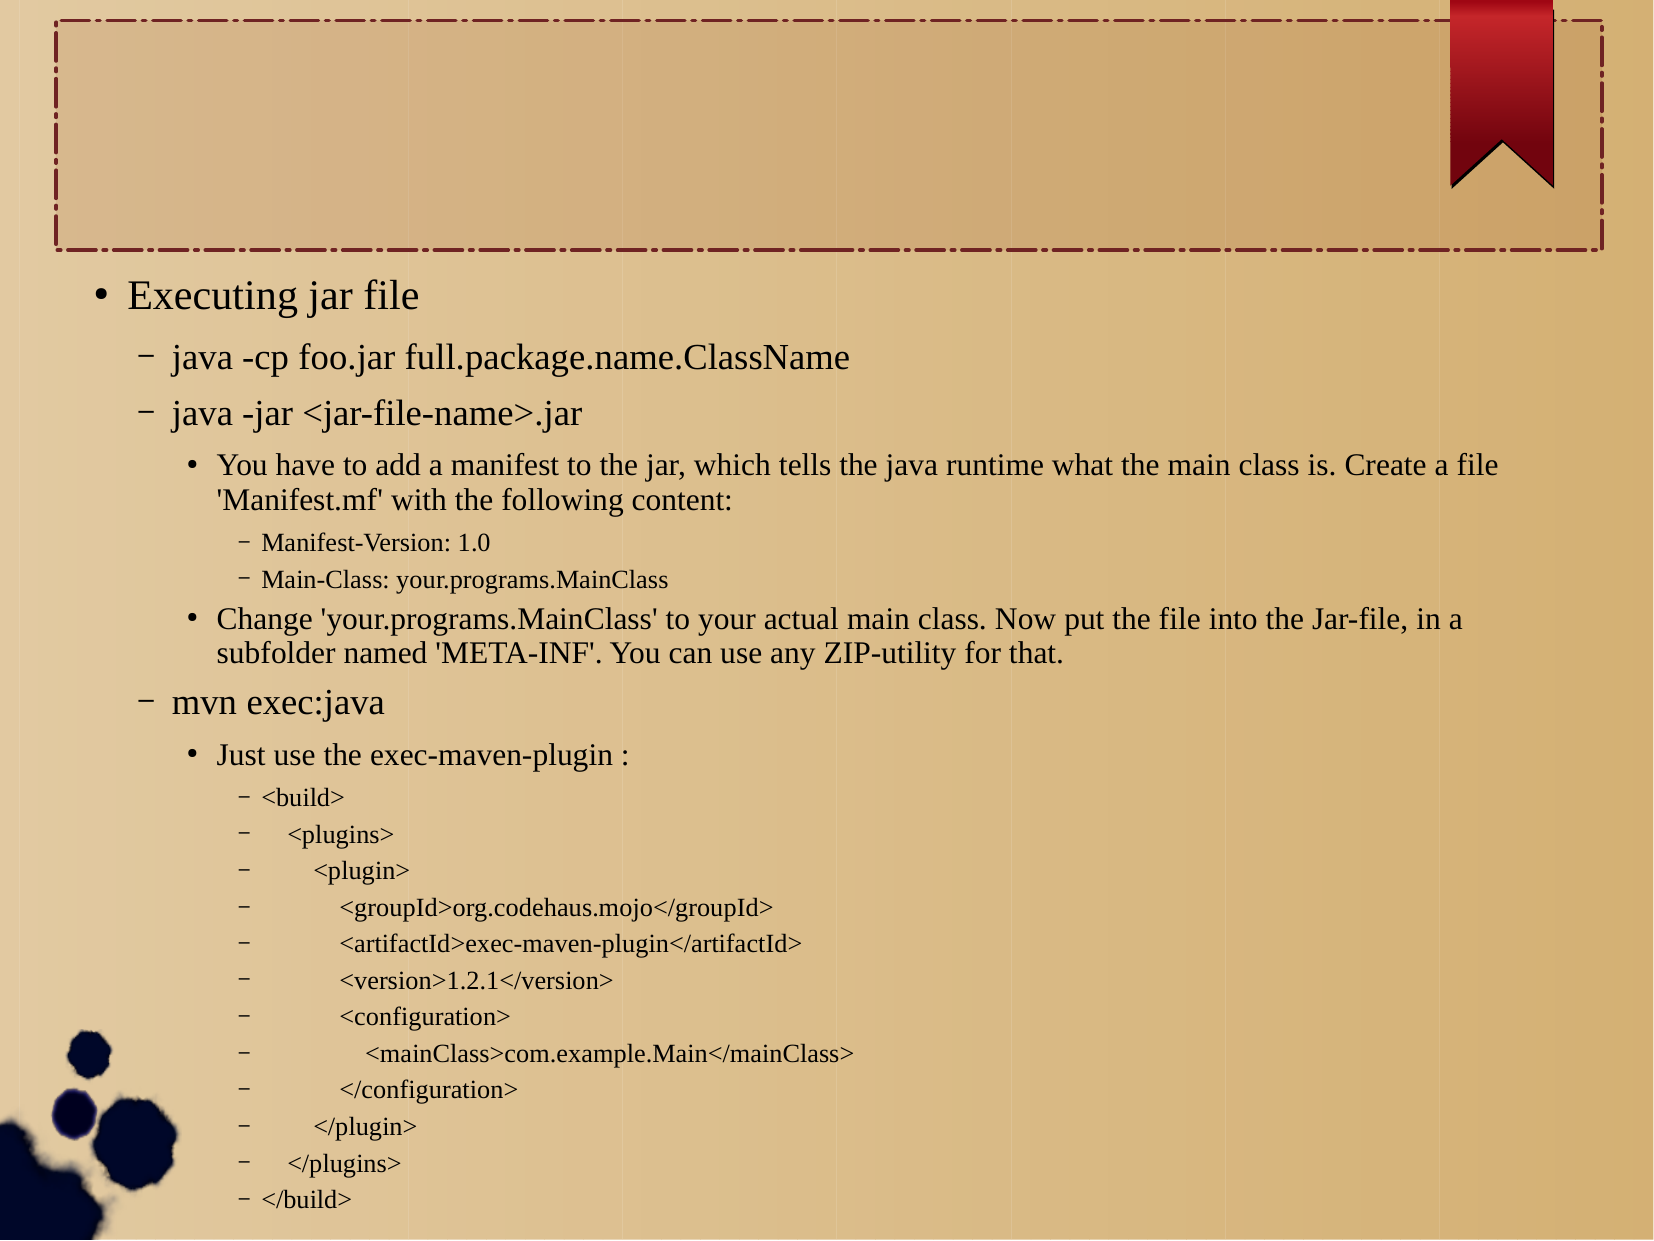

#
Executing jar file
java -cp foo.jar full.package.name.ClassName
java -jar <jar-file-name>.jar
You have to add a manifest to the jar, which tells the java runtime what the main class is. Create a file 'Manifest.mf' with the following content:
Manifest-Version: 1.0
Main-Class: your.programs.MainClass
Change 'your.programs.MainClass' to your actual main class. Now put the file into the Jar-file, in a subfolder named 'META-INF'. You can use any ZIP-utility for that.
mvn exec:java
Just use the exec-maven-plugin :
<build>
 <plugins>
 <plugin>
 <groupId>org.codehaus.mojo</groupId>
 <artifactId>exec-maven-plugin</artifactId>
 <version>1.2.1</version>
 <configuration>
 <mainClass>com.example.Main</mainClass>
 </configuration>
 </plugin>
 </plugins>
</build>